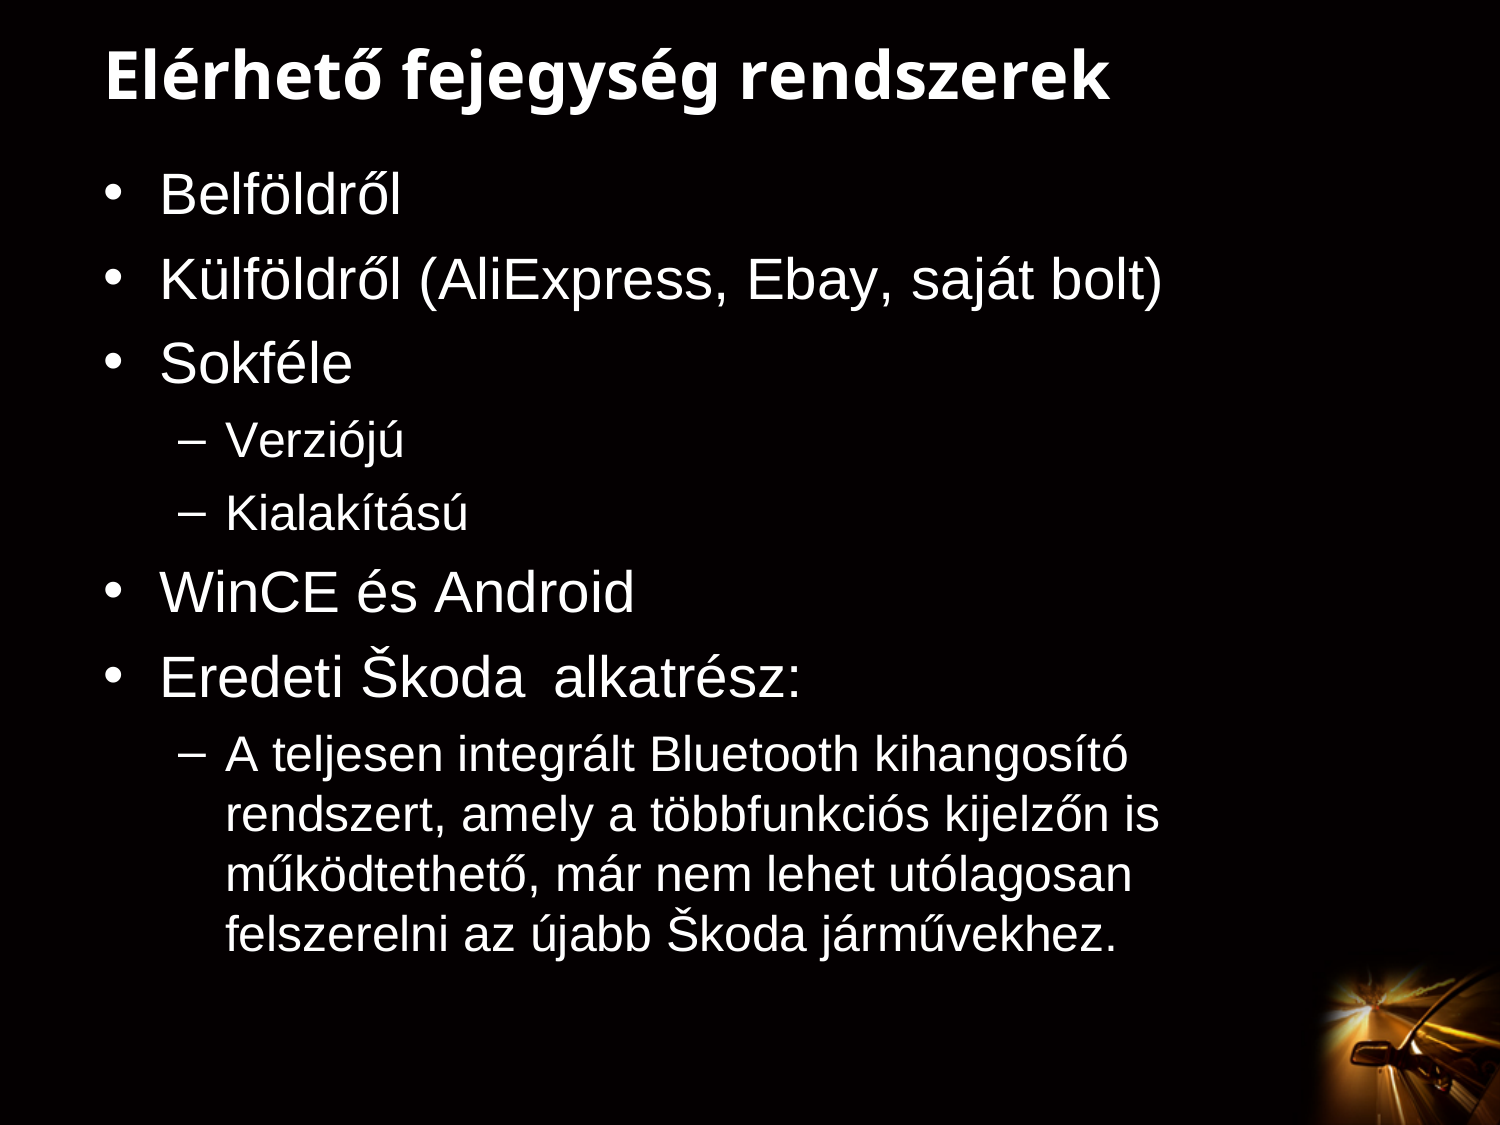

# Elérhető fejegység rendszerek
Belföldről
Külföldről (AliExpress, Ebay, saját bolt)
Sokféle
Verziójú
Kialakítású
WinCE és Android
Eredeti Škoda	alkatrész:
A teljesen integrált Bluetooth kihangosító rendszert, amely a többfunkciós kijelzőn is működtethető, már nem lehet utólagosan felszerelni az újabb Škoda járművekhez.